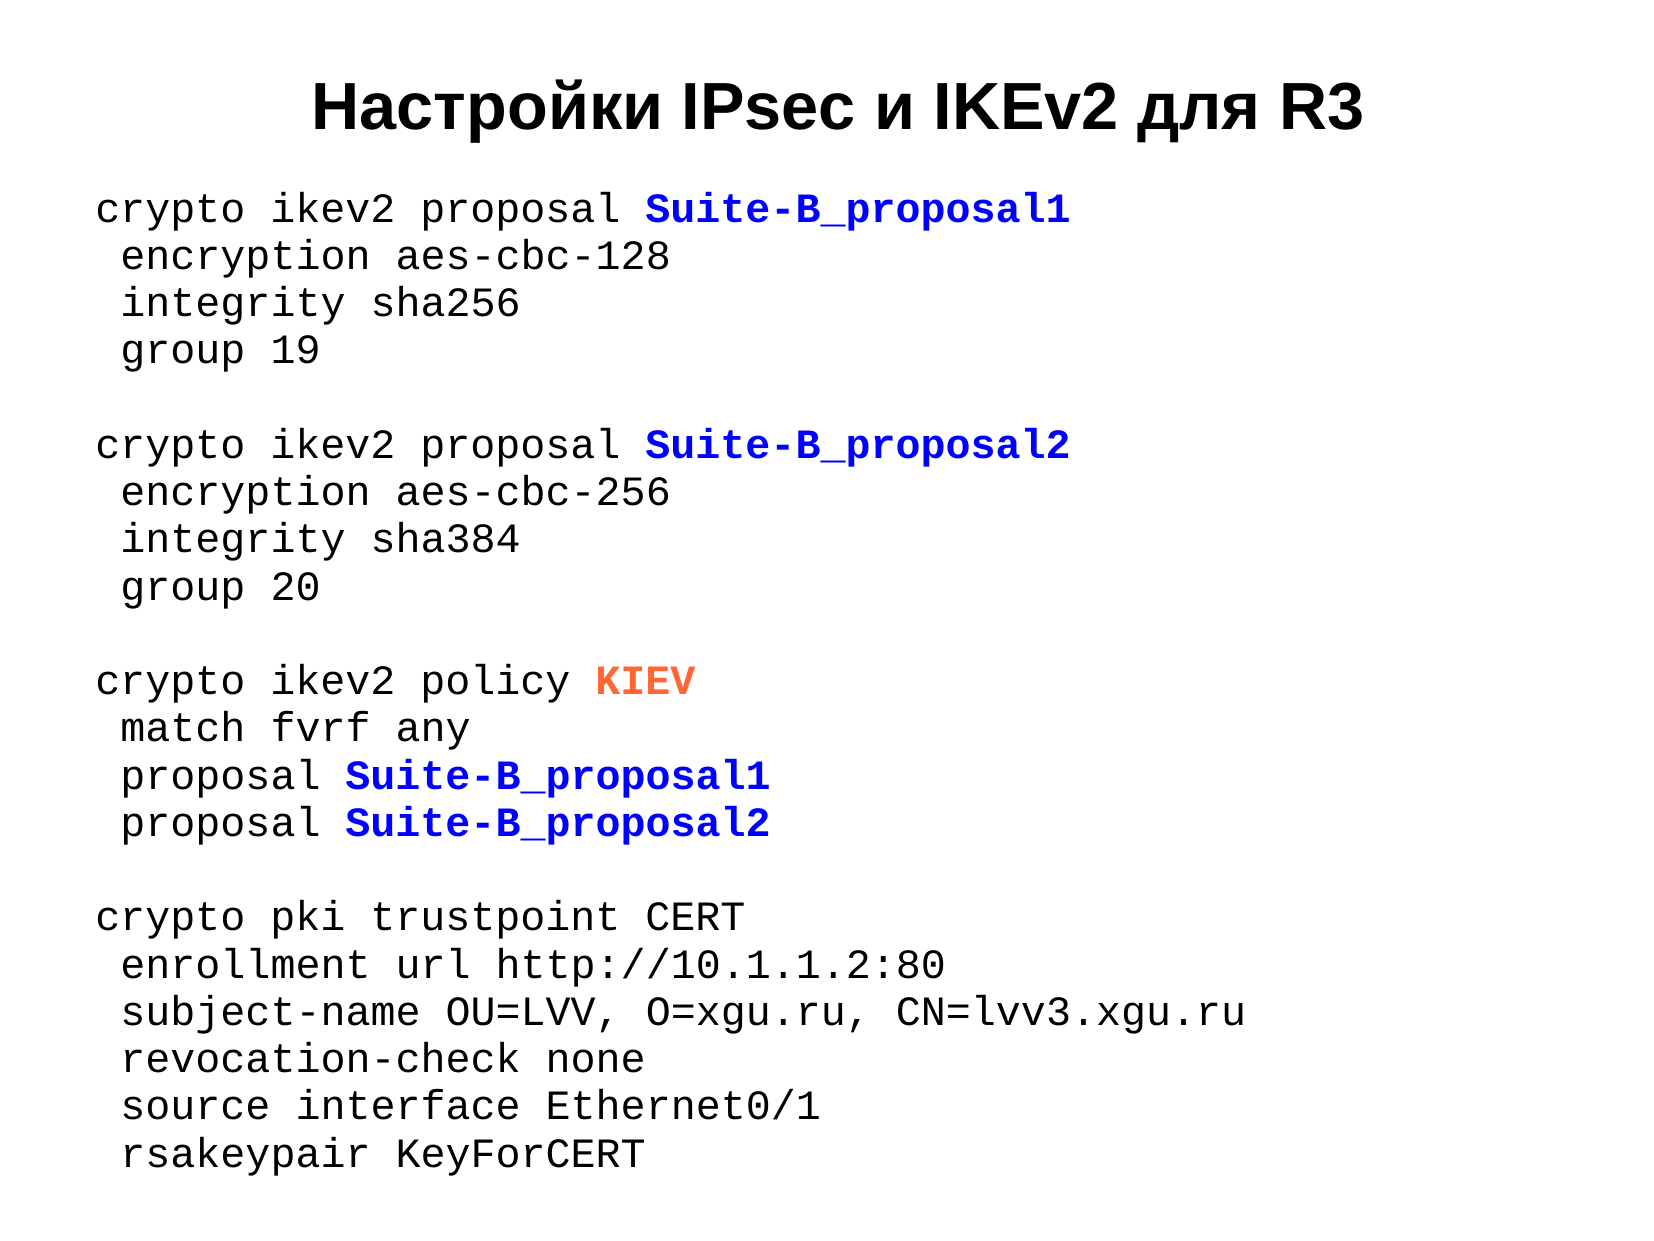

Настройки IPsec и IKEv2 для R3
# crypto ikev2 proposal Suite-B_proposal1
 encryption aes-cbc-128
 integrity sha256
 group 19
crypto ikev2 proposal Suite-B_proposal2
 encryption aes-cbc-256
 integrity sha384
 group 20
crypto ikev2 policy KIEV
 match fvrf any
 proposal Suite-B_proposal1
 proposal Suite-B_proposal2
crypto pki trustpoint CERT
 enrollment url http://10.1.1.2:80
 subject-name OU=LVV, O=xgu.ru, CN=lvv3.xgu.ru
 revocation-check none
 source interface Ethernet0/1
 rsakeypair KeyForCERT